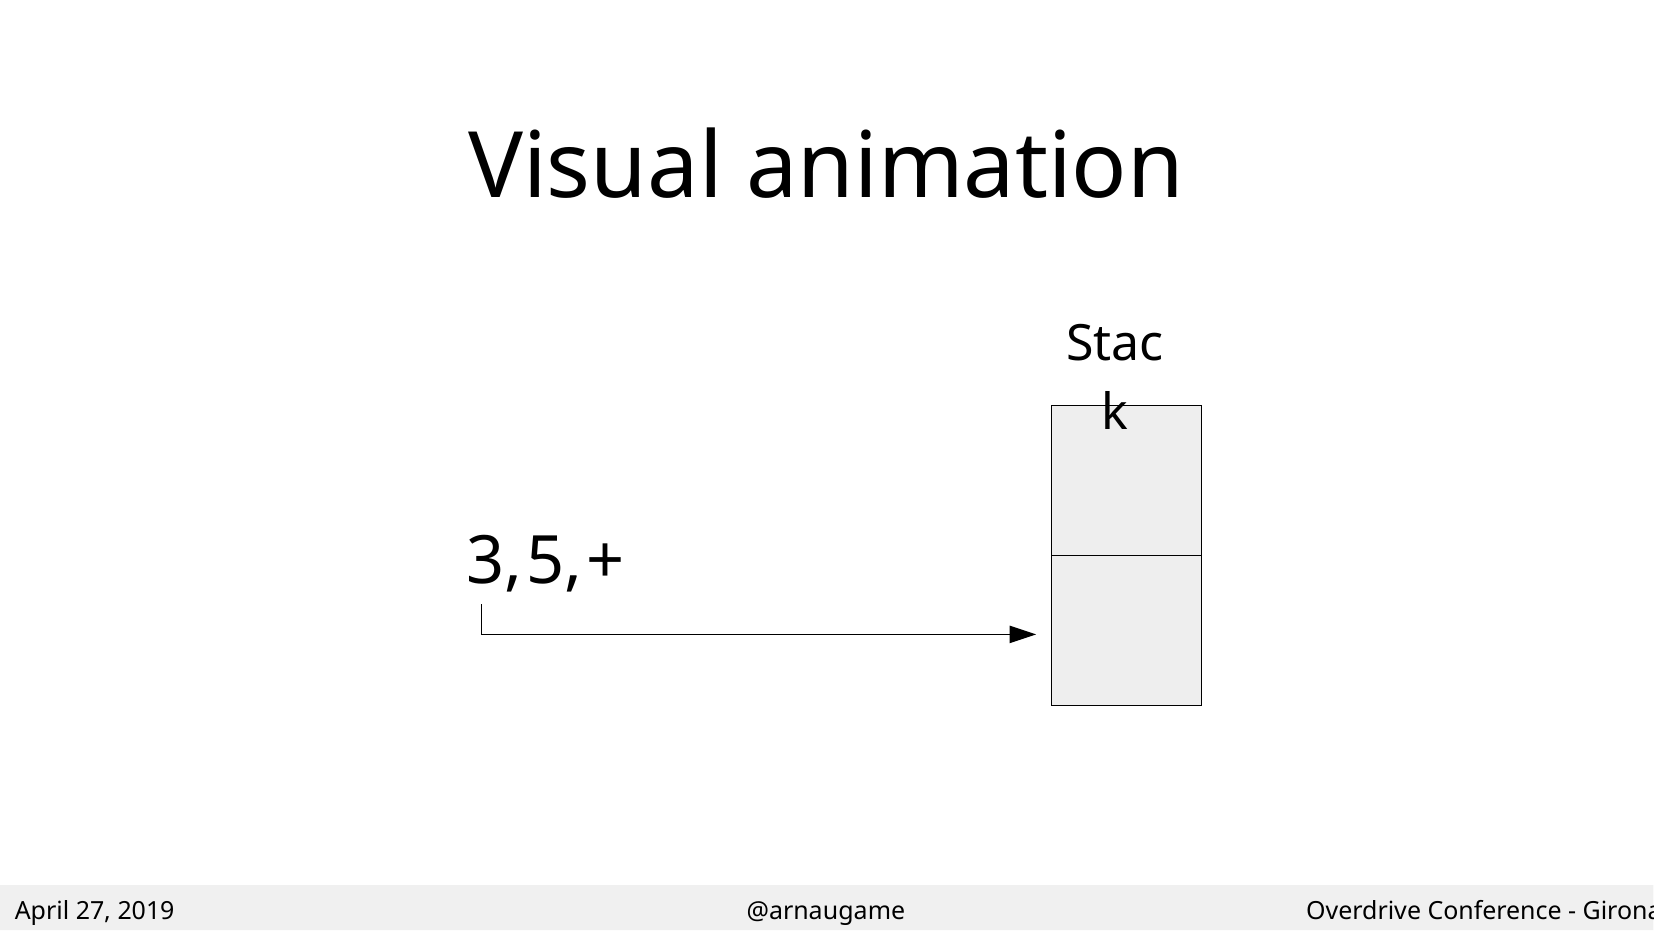

# Visual animation
Stack
3,
5,
+
April 27, 2019
@arnaugamez
Overdrive Conference - Girona